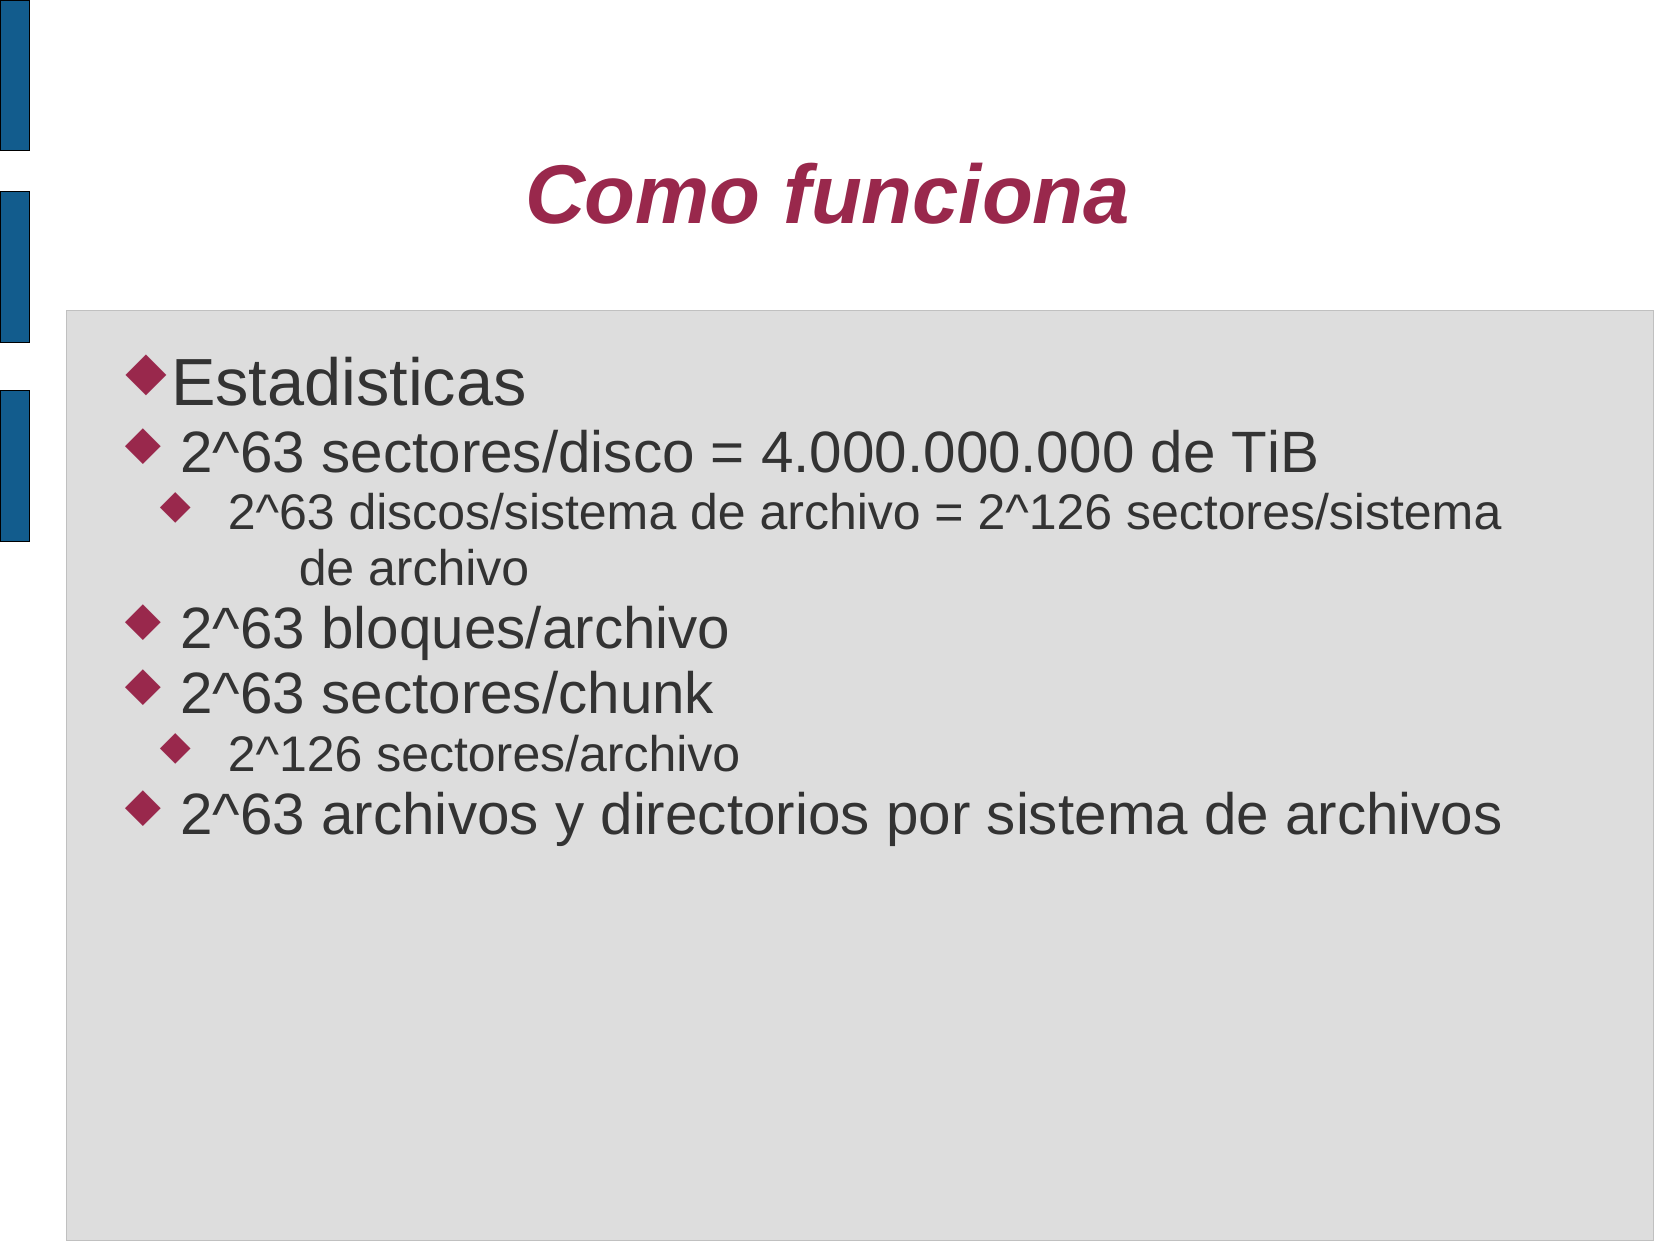

# Como funciona
Estadisticas
2^63 sectores/disco = 4.000.000.000 de TiB
2^63 discos/sistema de archivo = 2^126 sectores/sistema de archivo
2^63 bloques/archivo
2^63 sectores/chunk
2^126 sectores/archivo
2^63 archivos y directorios por sistema de archivos